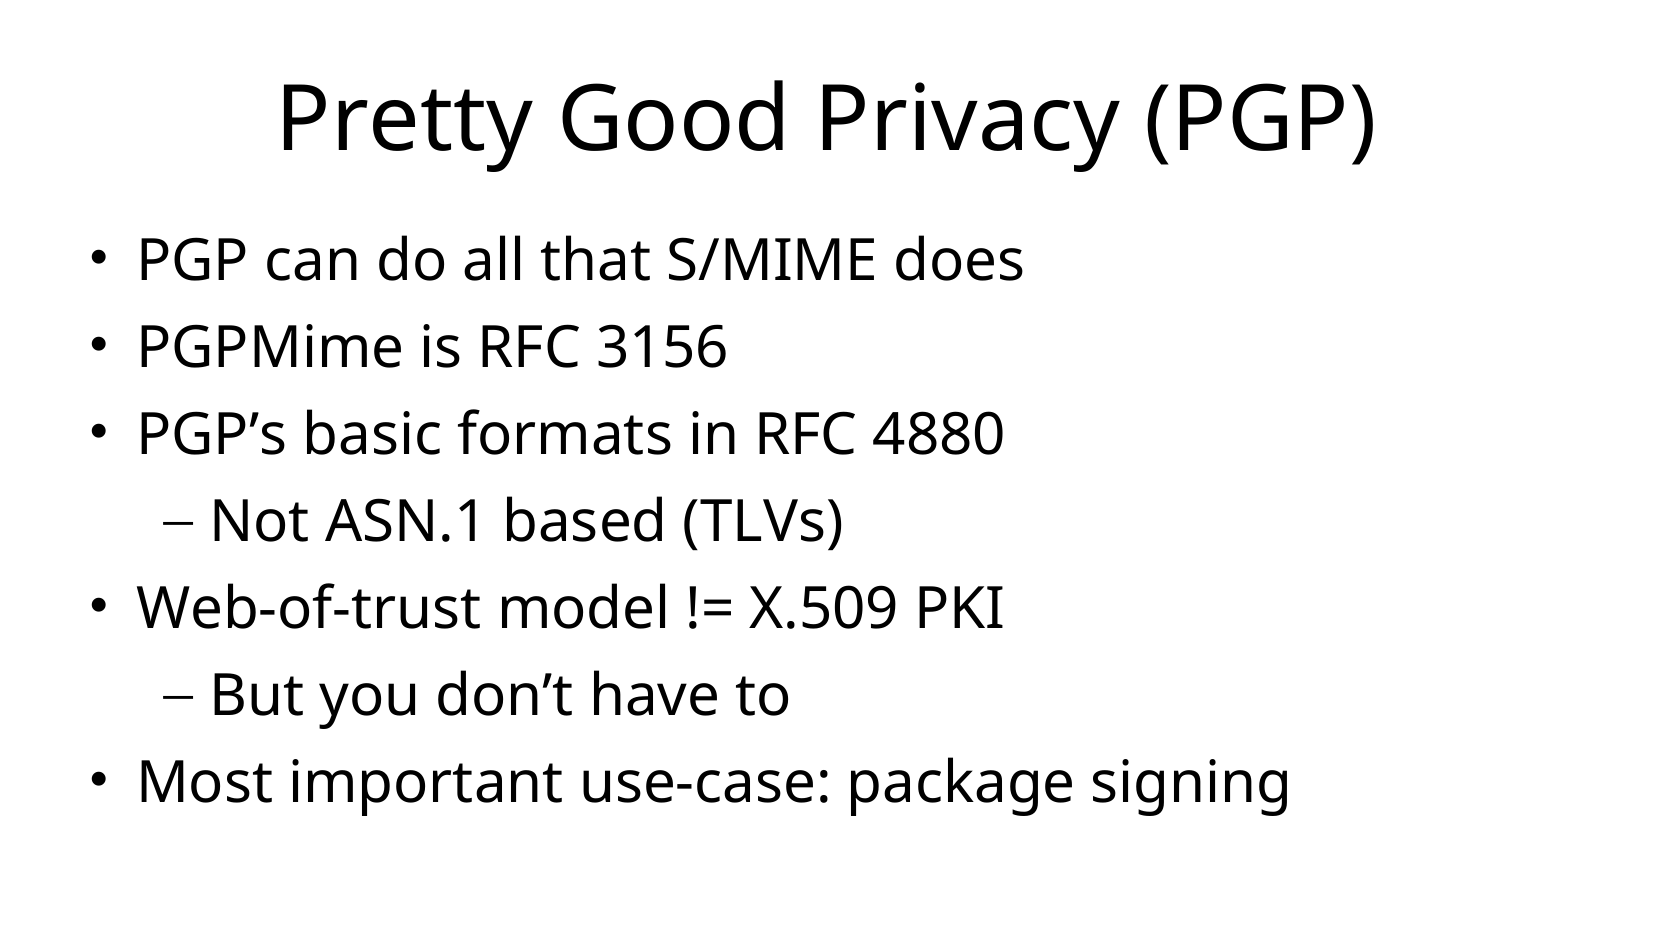

Pretty Good Privacy (PGP)
PGP can do all that S/MIME does
PGPMime is RFC 3156
PGP’s basic formats in RFC 4880
Not ASN.1 based (TLVs)
Web-of-trust model != X.509 PKI
But you don’t have to
Most important use-case: package signing